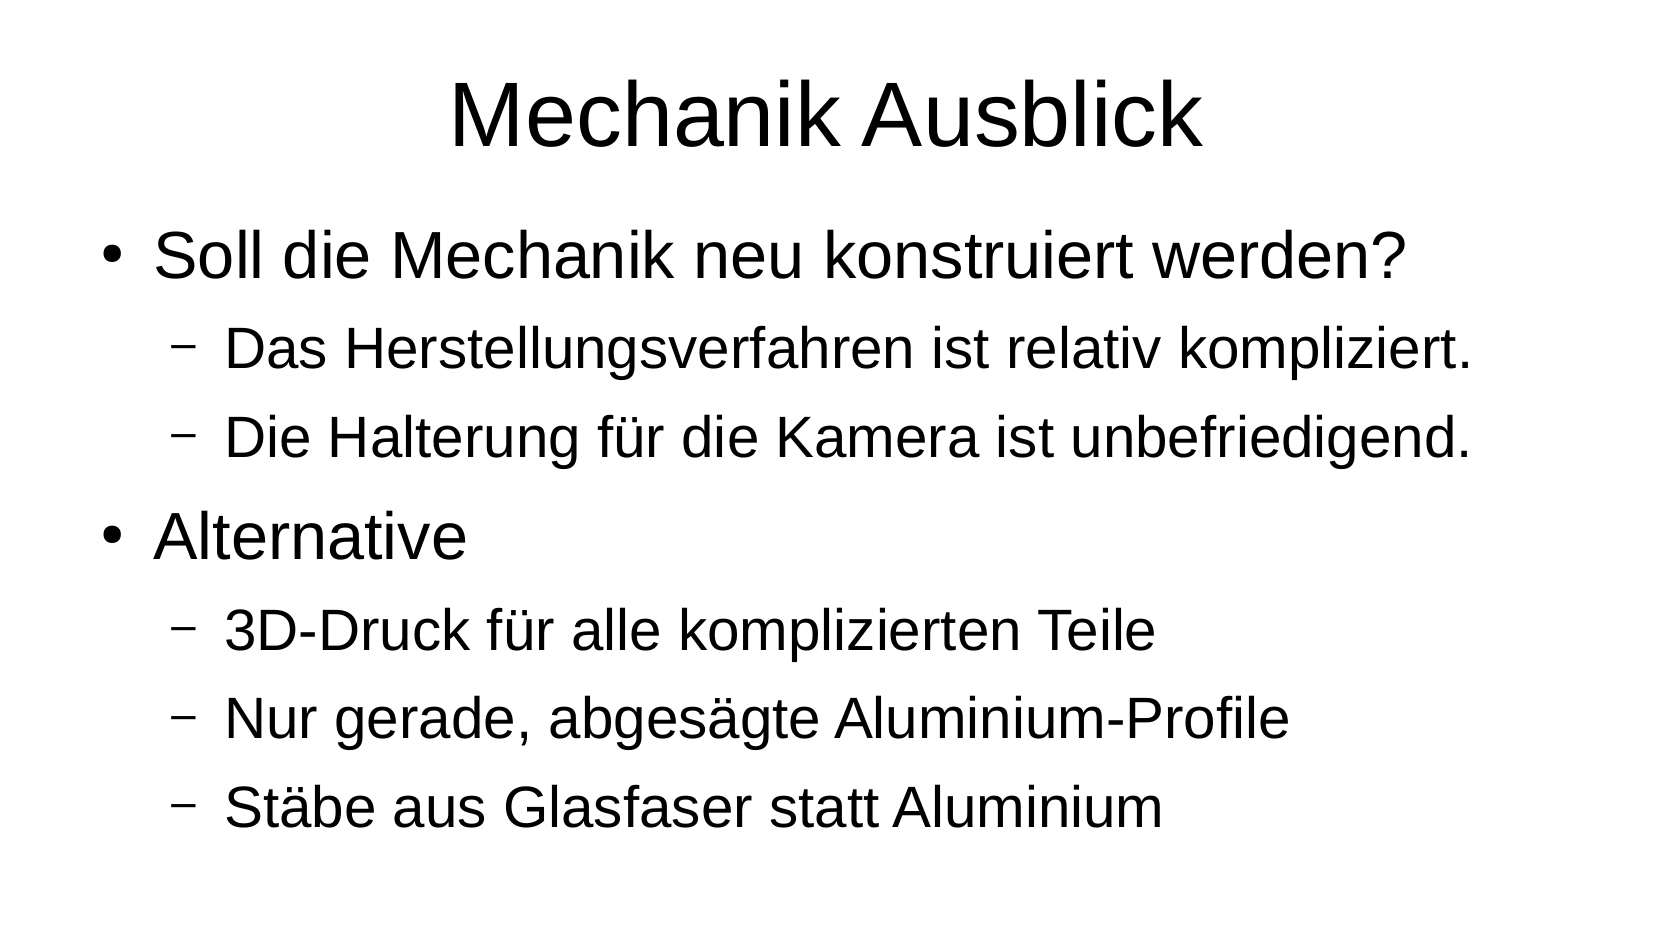

# Mechanik Ausblick
Soll die Mechanik neu konstruiert werden?
Das Herstellungsverfahren ist relativ kompliziert.
Die Halterung für die Kamera ist unbefriedigend.
Alternative
3D-Druck für alle komplizierten Teile
Nur gerade, abgesägte Aluminium-Profile
Stäbe aus Glasfaser statt Aluminium